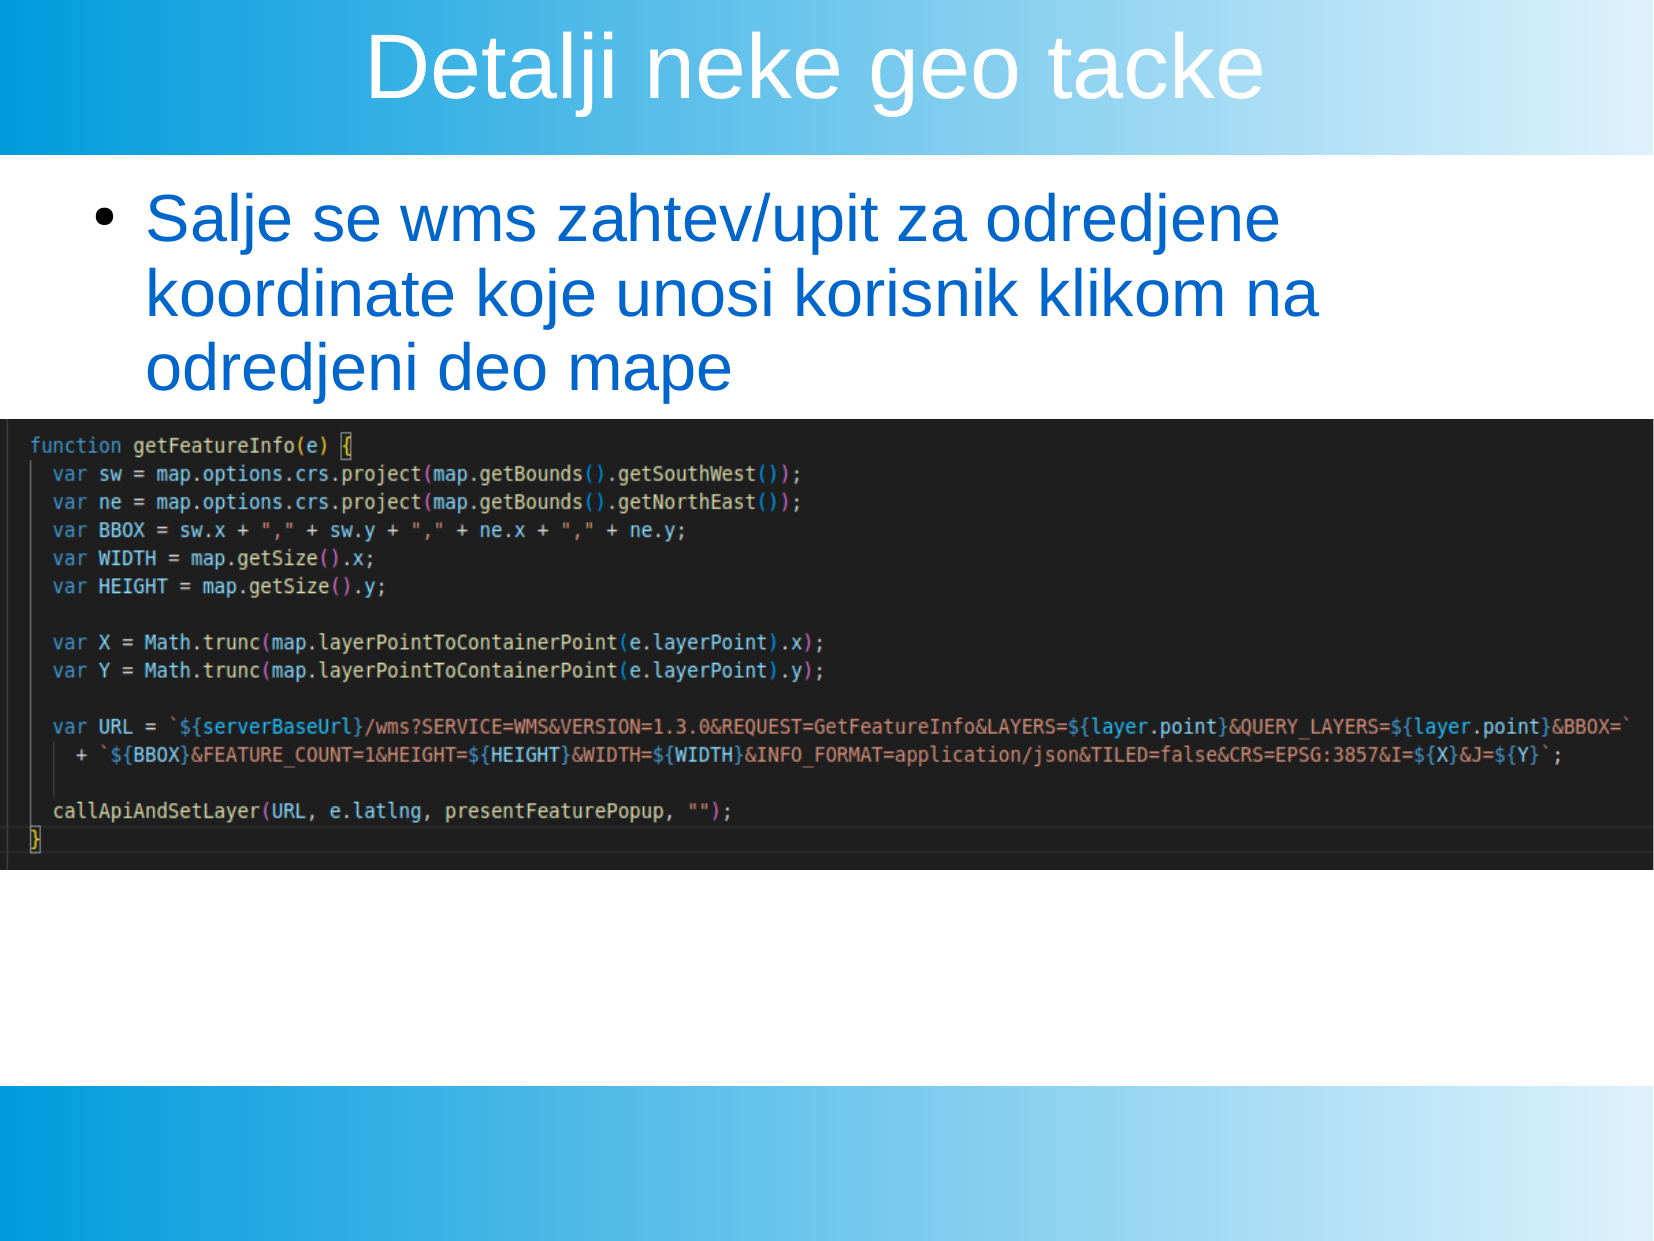

# Detalji neke geo tacke
Salje se wms zahtev/upit za odredjene koordinate koje unosi korisnik klikom na odredjeni deo mape